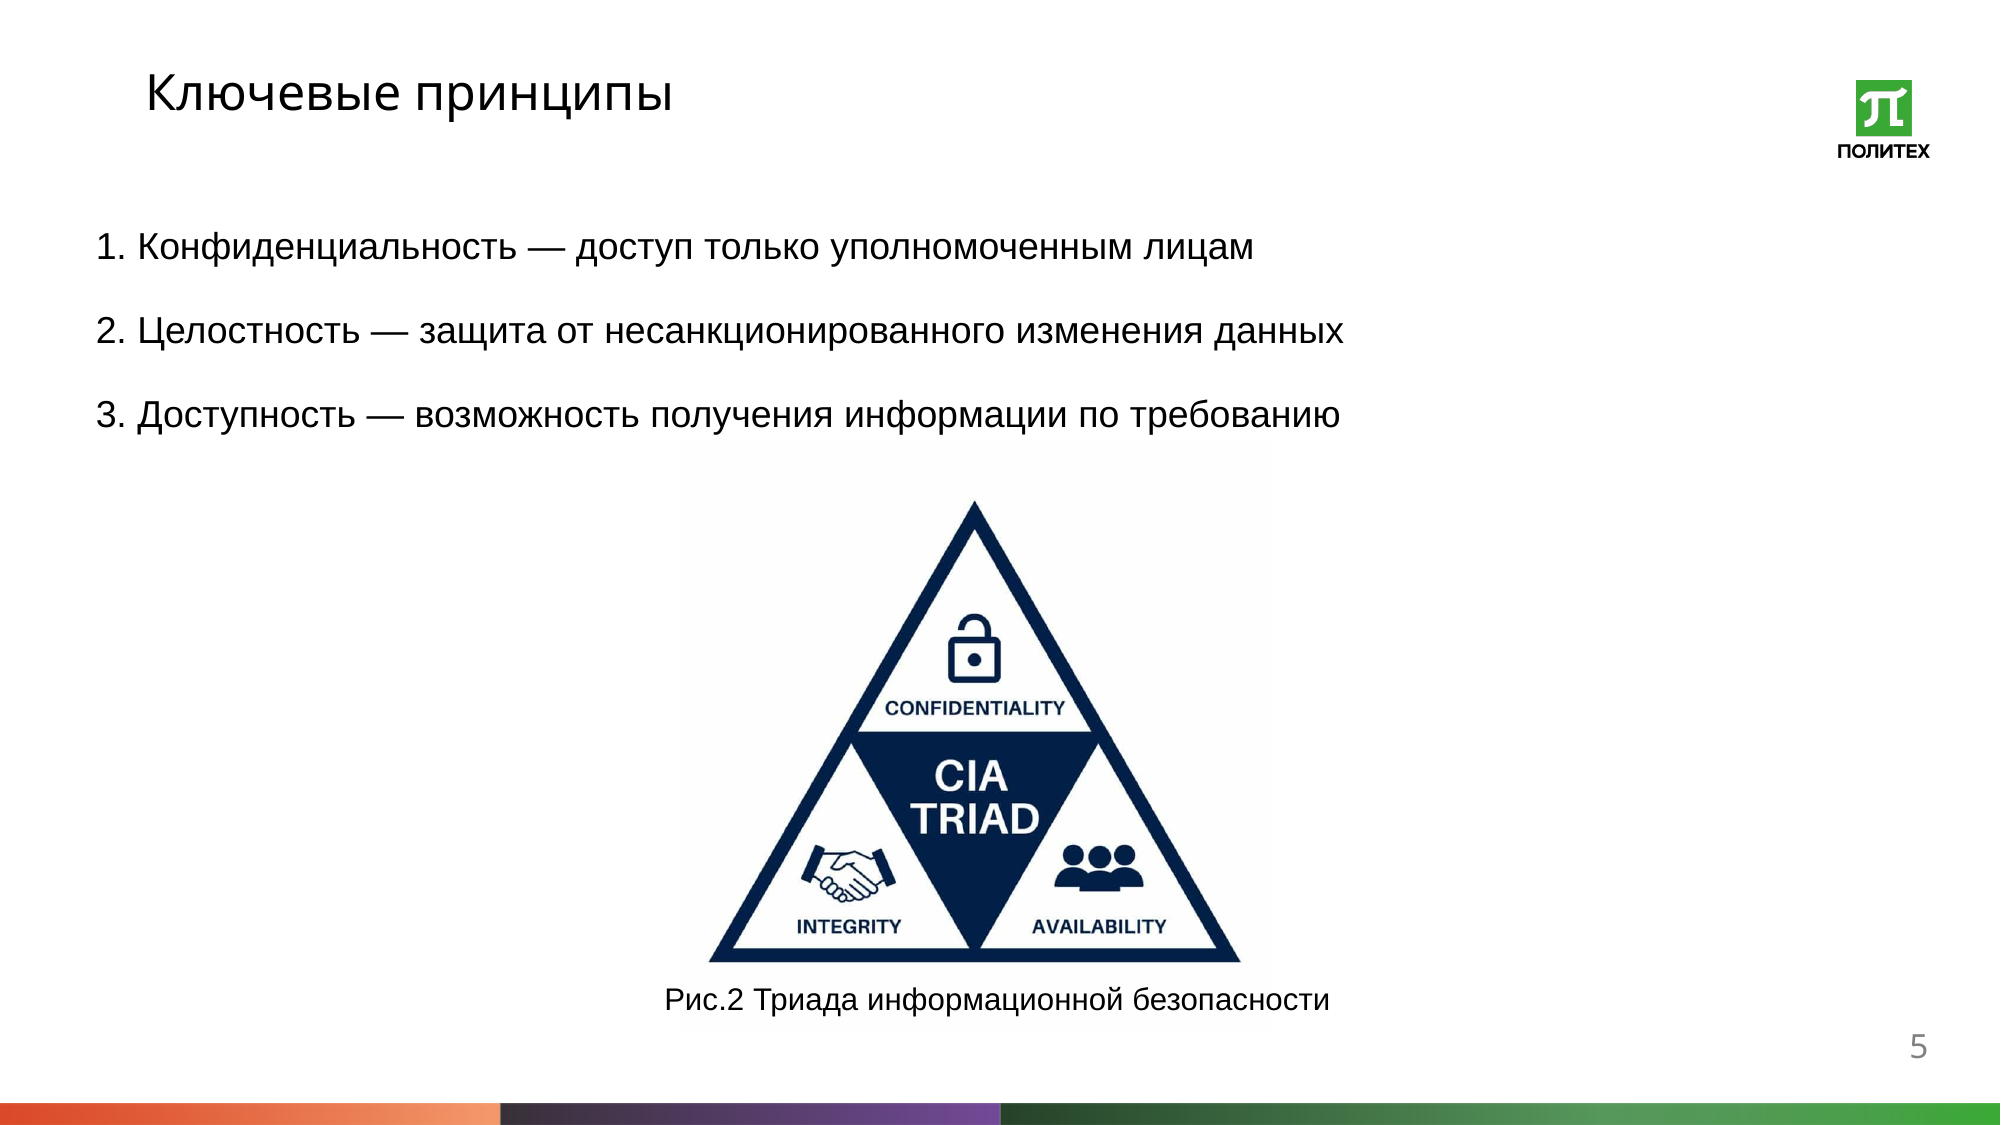

Ключевые принципы
1. Конфиденциальность — доступ только уполномоченным лицам
2. Целостность — защита от несанкционированного изменения данных
3. Доступность — возможность получения информации по требованию
Рис.2 Триада информационной безопасности